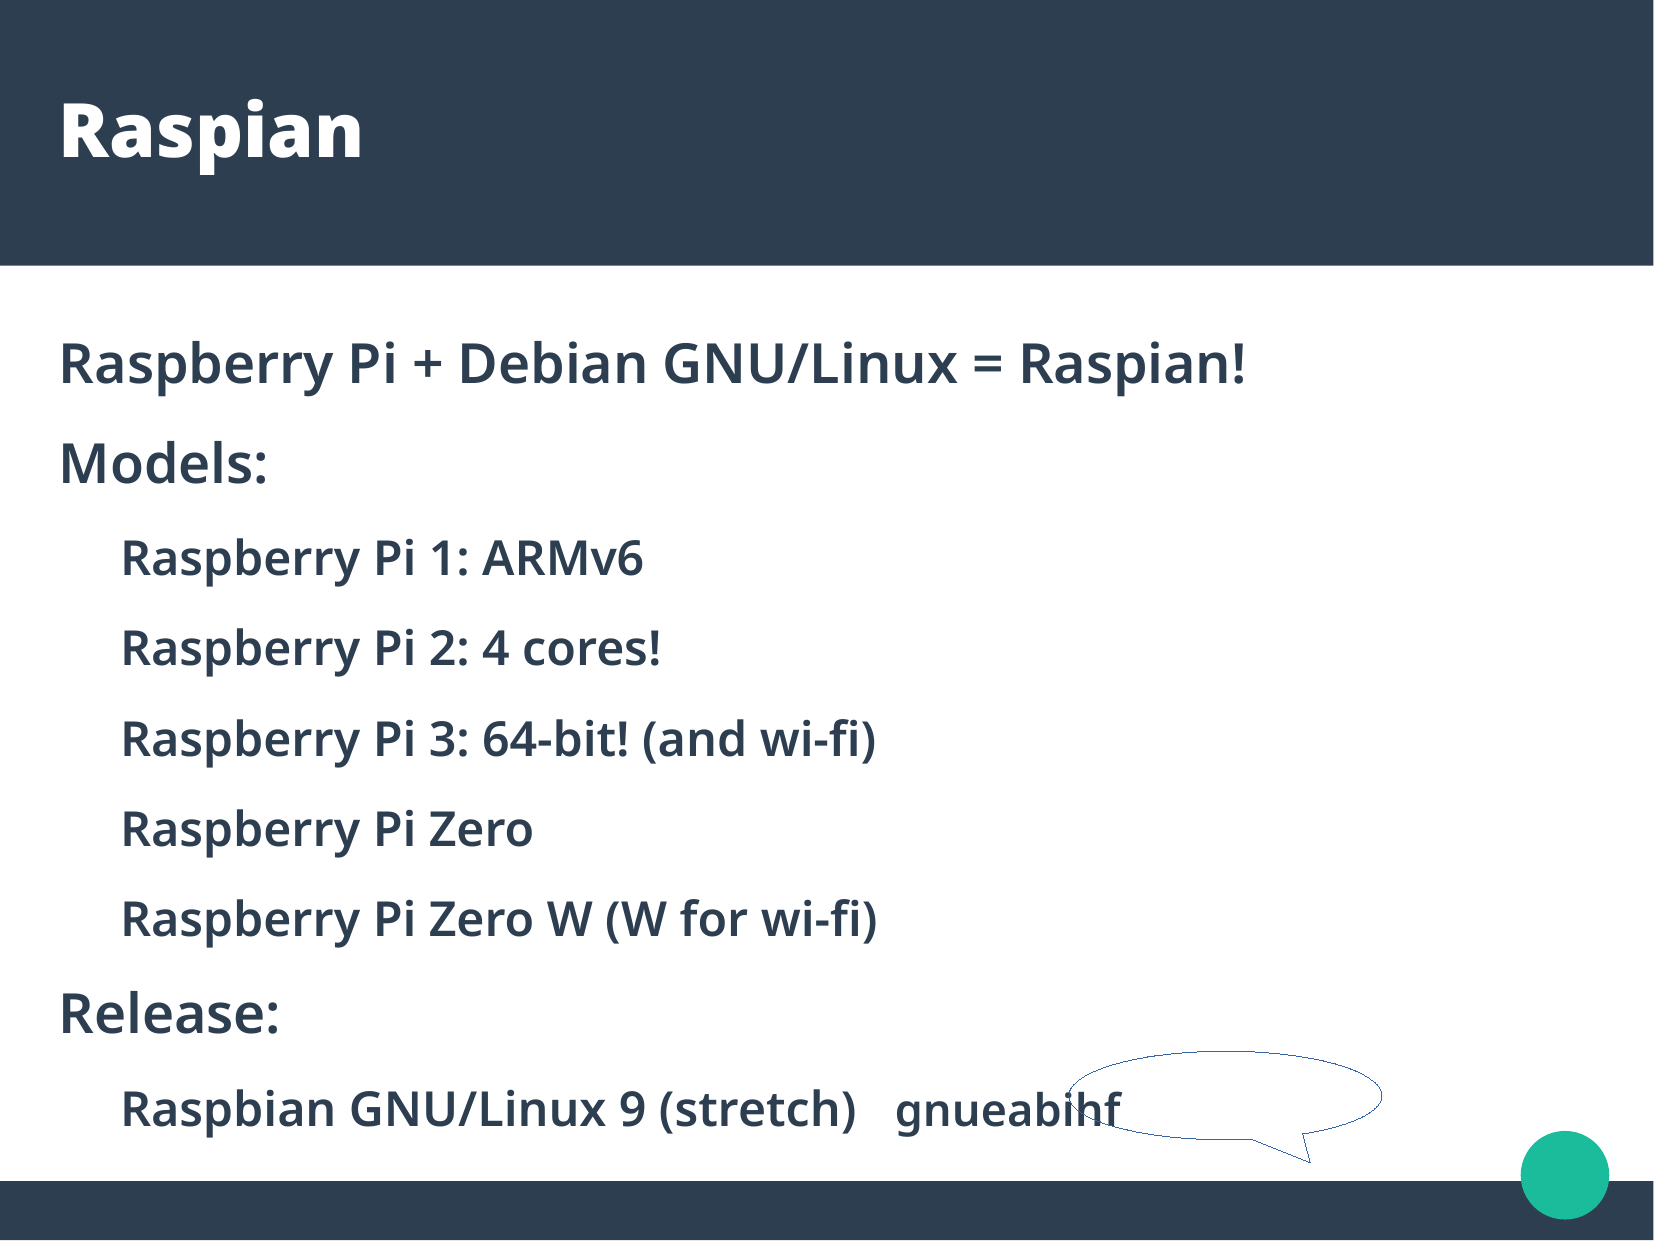

# Raspian
Raspberry Pi + Debian GNU/Linux = Raspian!
Models:
Raspberry Pi 1: ARMv6
Raspberry Pi 2: 4 cores!
Raspberry Pi 3: 64-bit! (and wi-fi)
Raspberry Pi Zero
Raspberry Pi Zero W (W for wi-fi)
Release:
Raspbian GNU/Linux 9 (stretch) gnueabihf